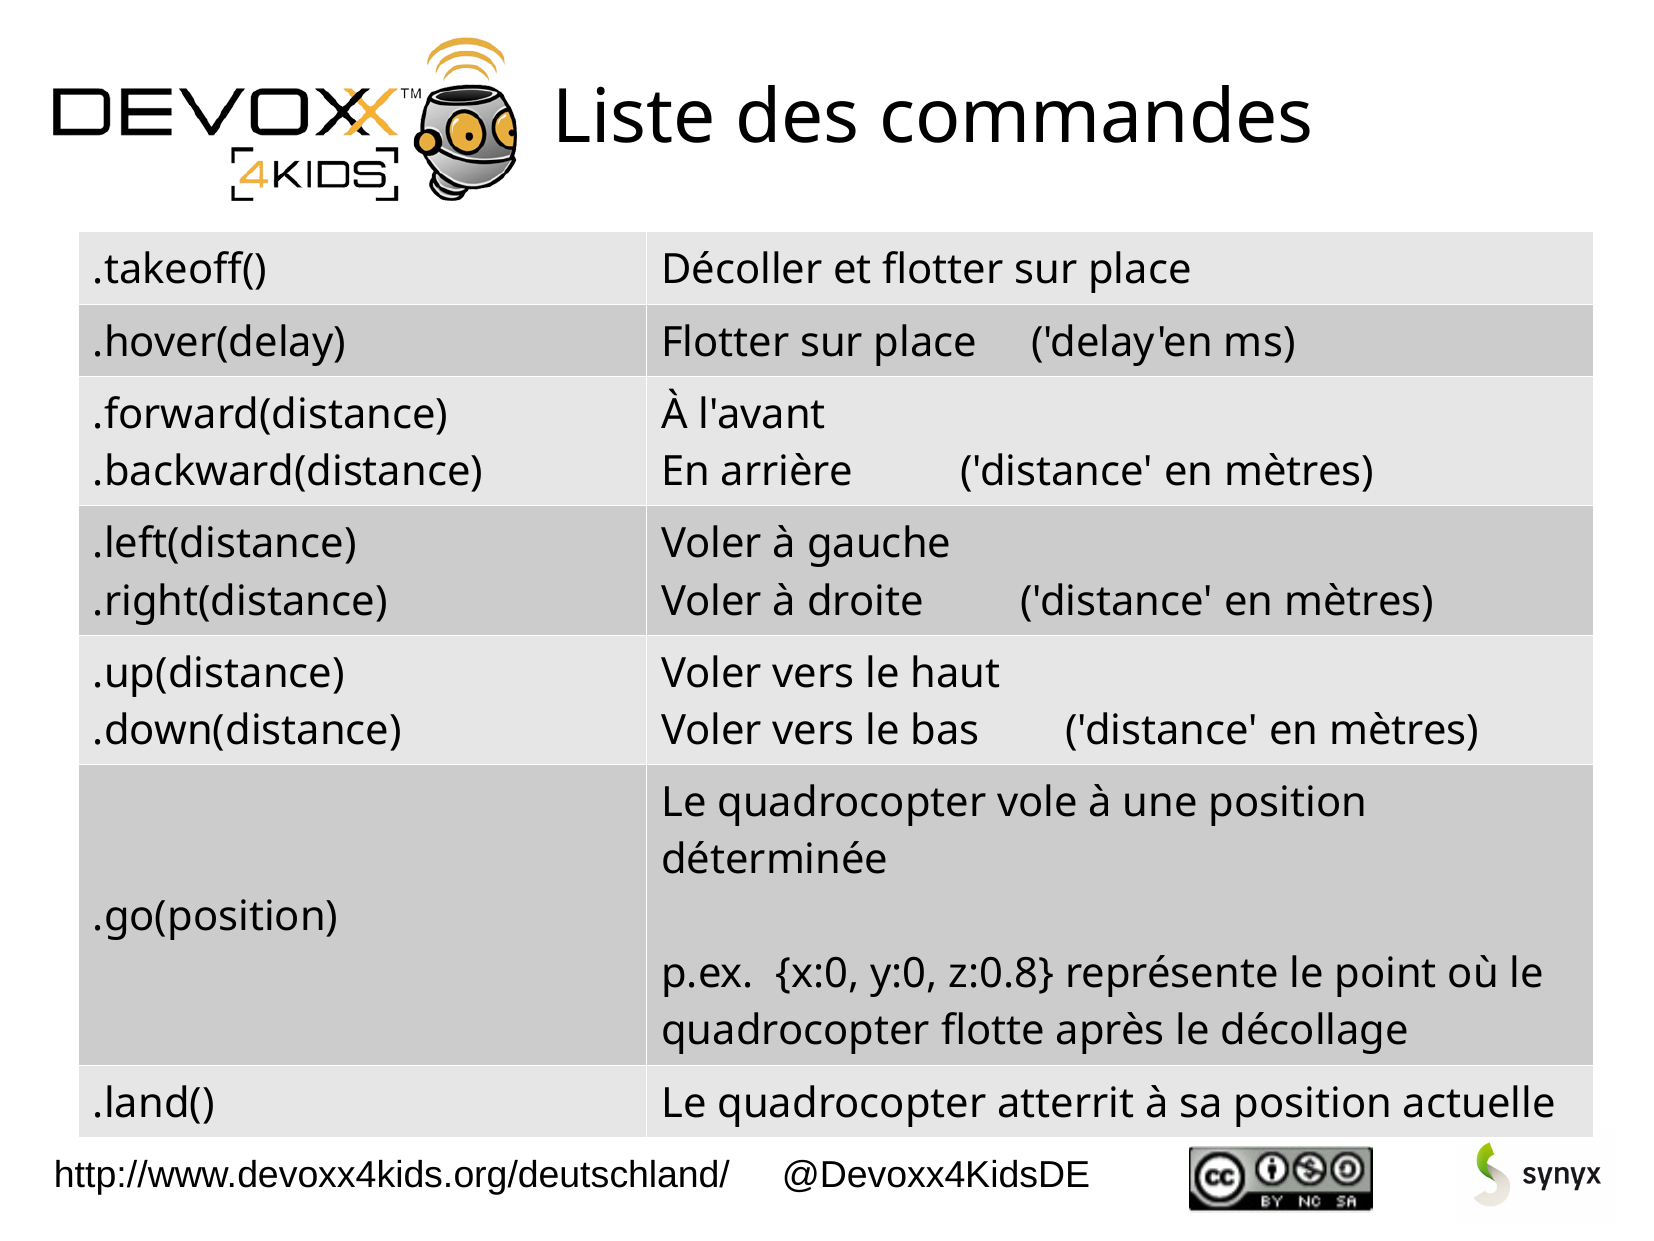

# Liste des commandes
| .takeoff() | Décoller et flotter sur place |
| --- | --- |
| .hover(delay) | Flotter sur place ('delay'en ms) |
| .forward(distance) .backward(distance) | À l'avant En arrière ('distance' en mètres) |
| .left(distance) .right(distance) | Voler à gauche Voler à droite ('distance' en mètres) |
| .up(distance) .down(distance) | Voler vers le haut Voler vers le bas ('distance' en mètres) |
| .go(position) | Le quadrocopter vole à une position déterminée p.ex. {x:0, y:0, z:0.8} représente le point où le quadrocopter flotte après le décollage |
| .land() | Le quadrocopter atterrit à sa position actuelle |